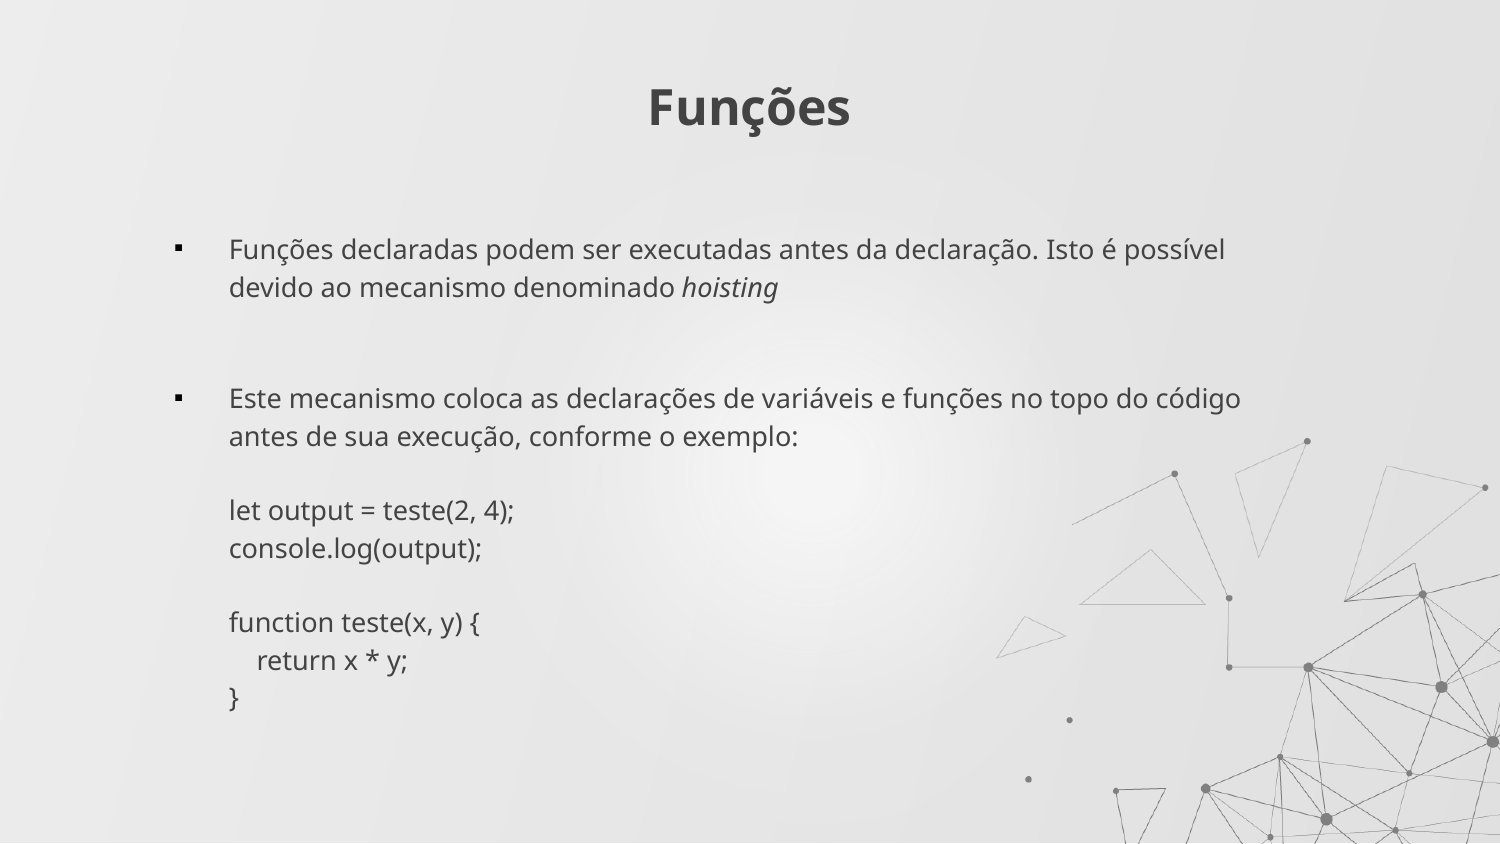

Funções
# Funções declaradas podem ser executadas antes da declaração. Isto é possível devido ao mecanismo denominado hoisting
Este mecanismo coloca as declarações de variáveis e funções no topo do código antes de sua execução, conforme o exemplo:
let output = teste(2, 4);
console.log(output);
function teste(x, y) {
 return x * y;
}